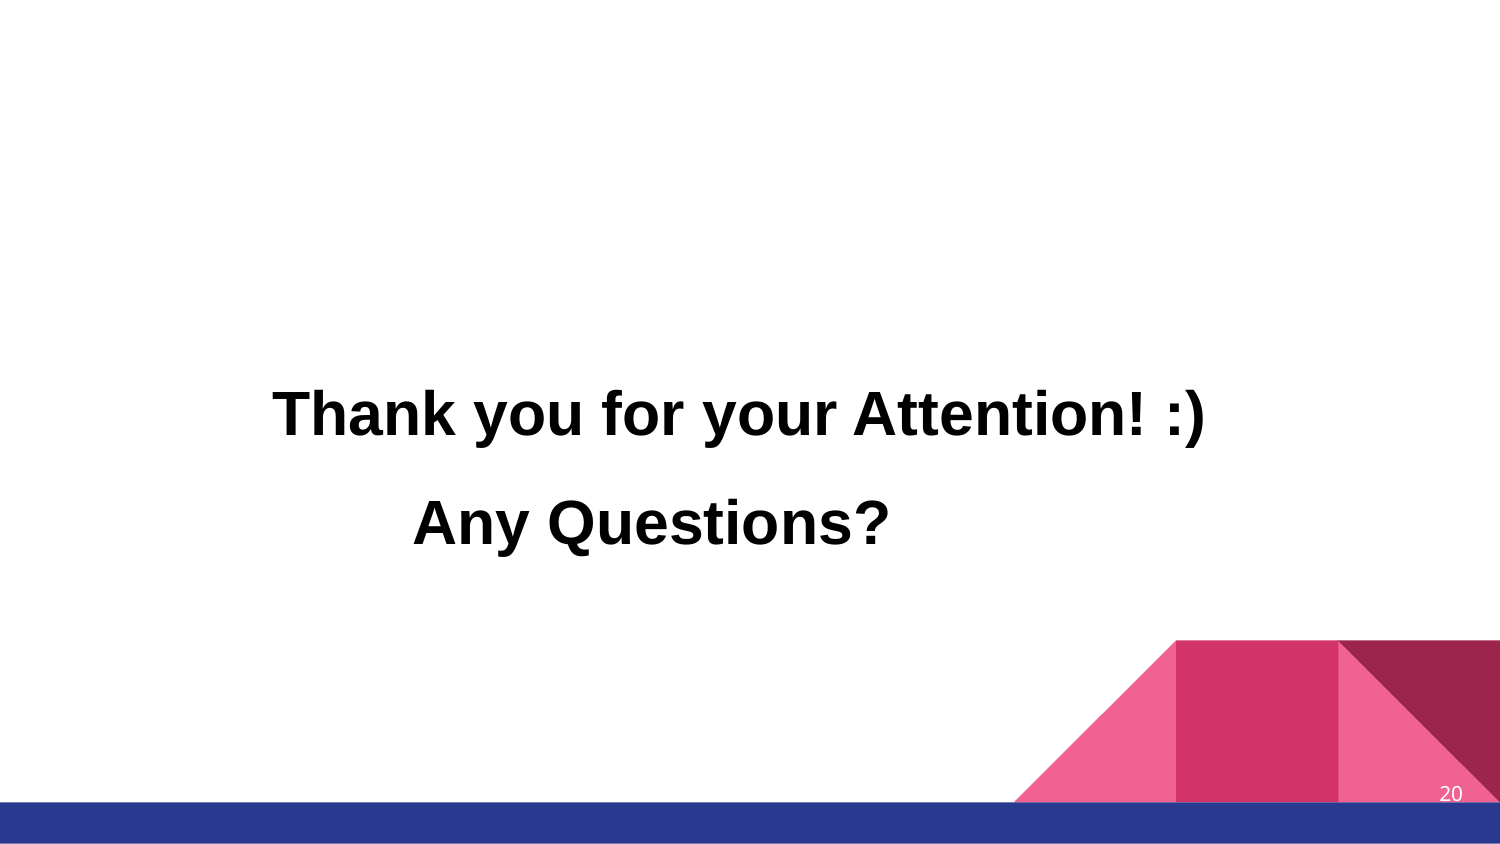

#
 Thank you for your Attention! :)
Any Questions?